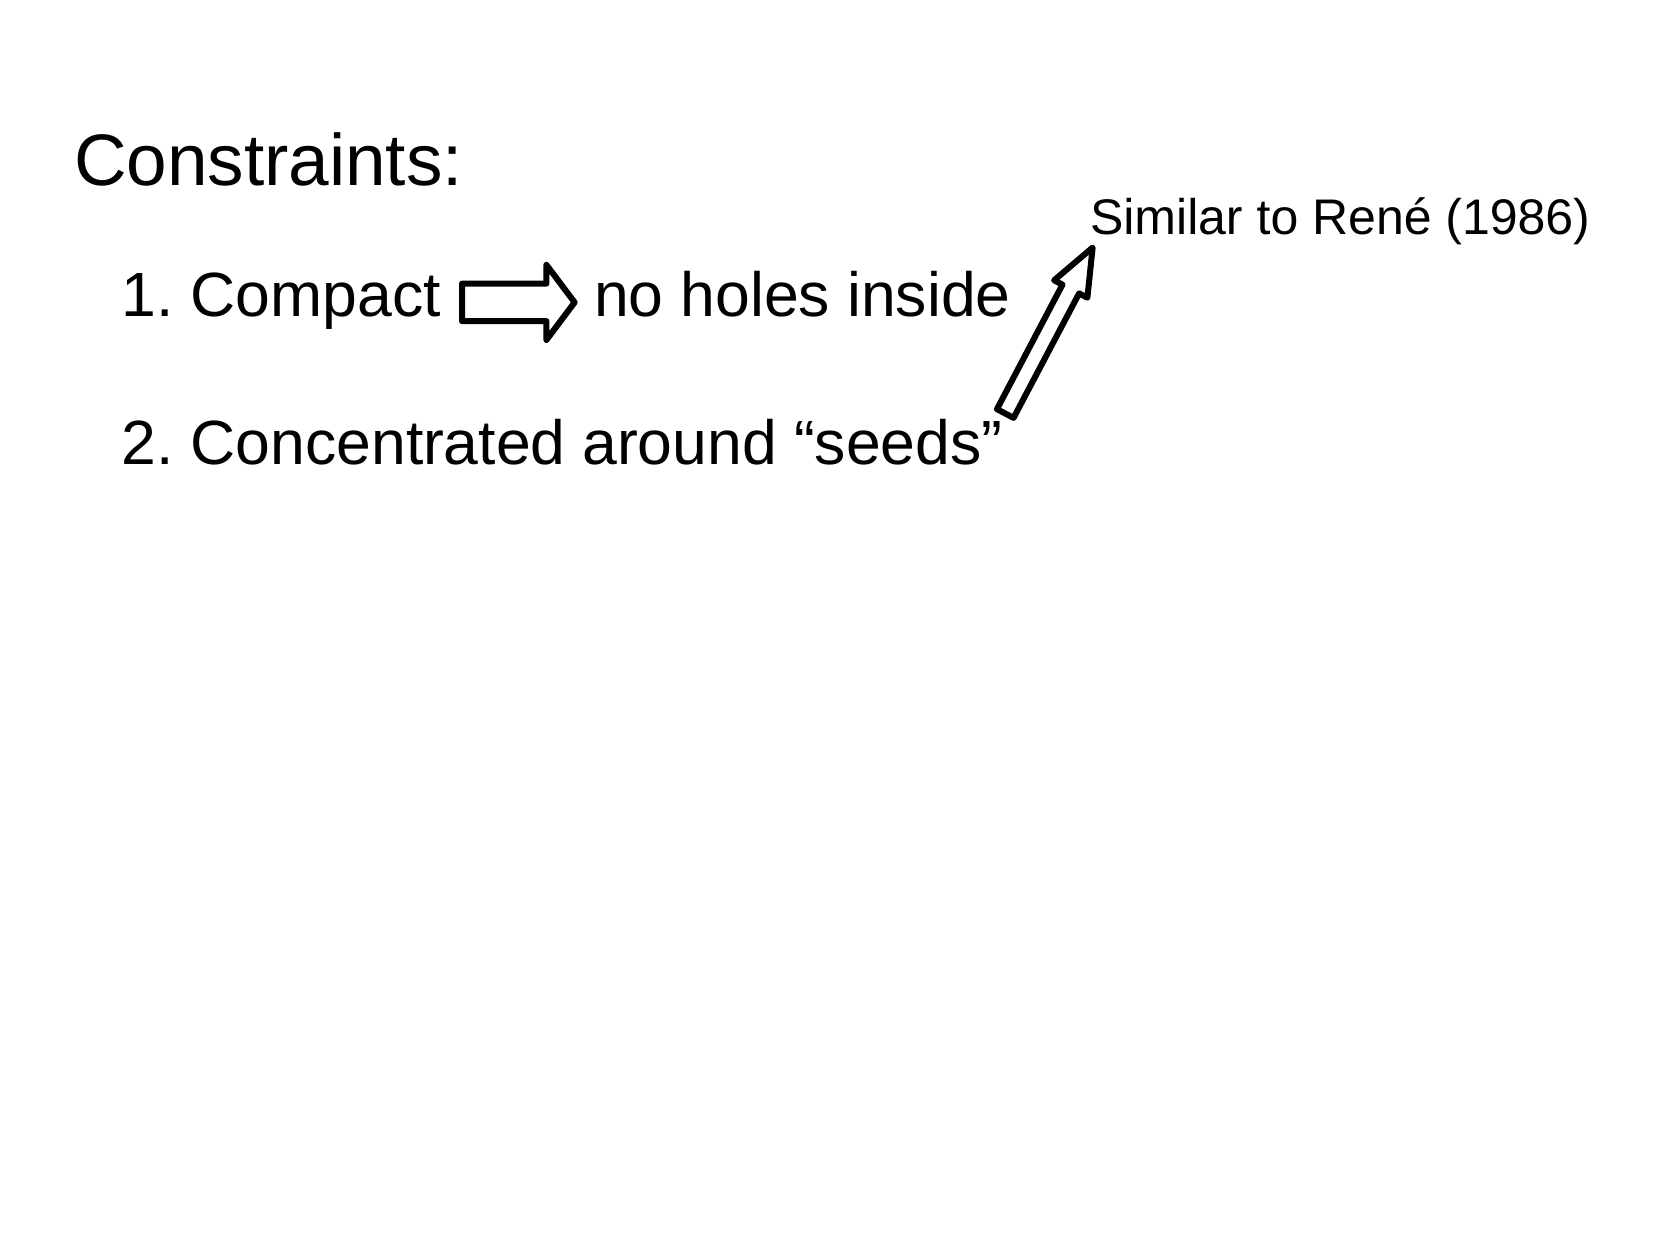

Constraints:
Similar to René (1986)
1. Compact
no holes inside
2. Concentrated around “seeds”